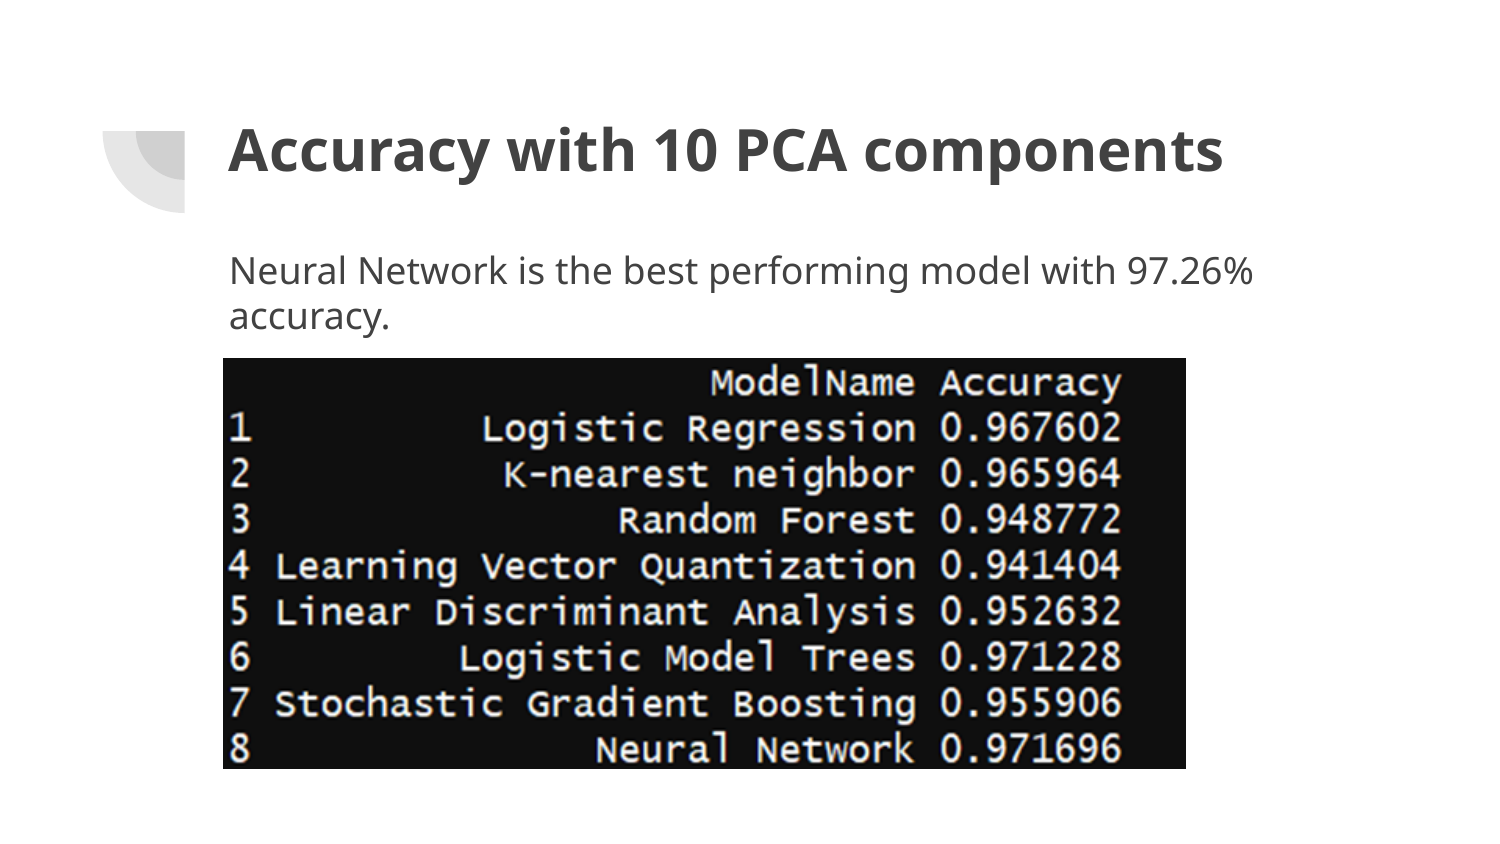

# Accuracy with 10 PCA components
Neural Network is the best performing model with 97.26% accuracy.